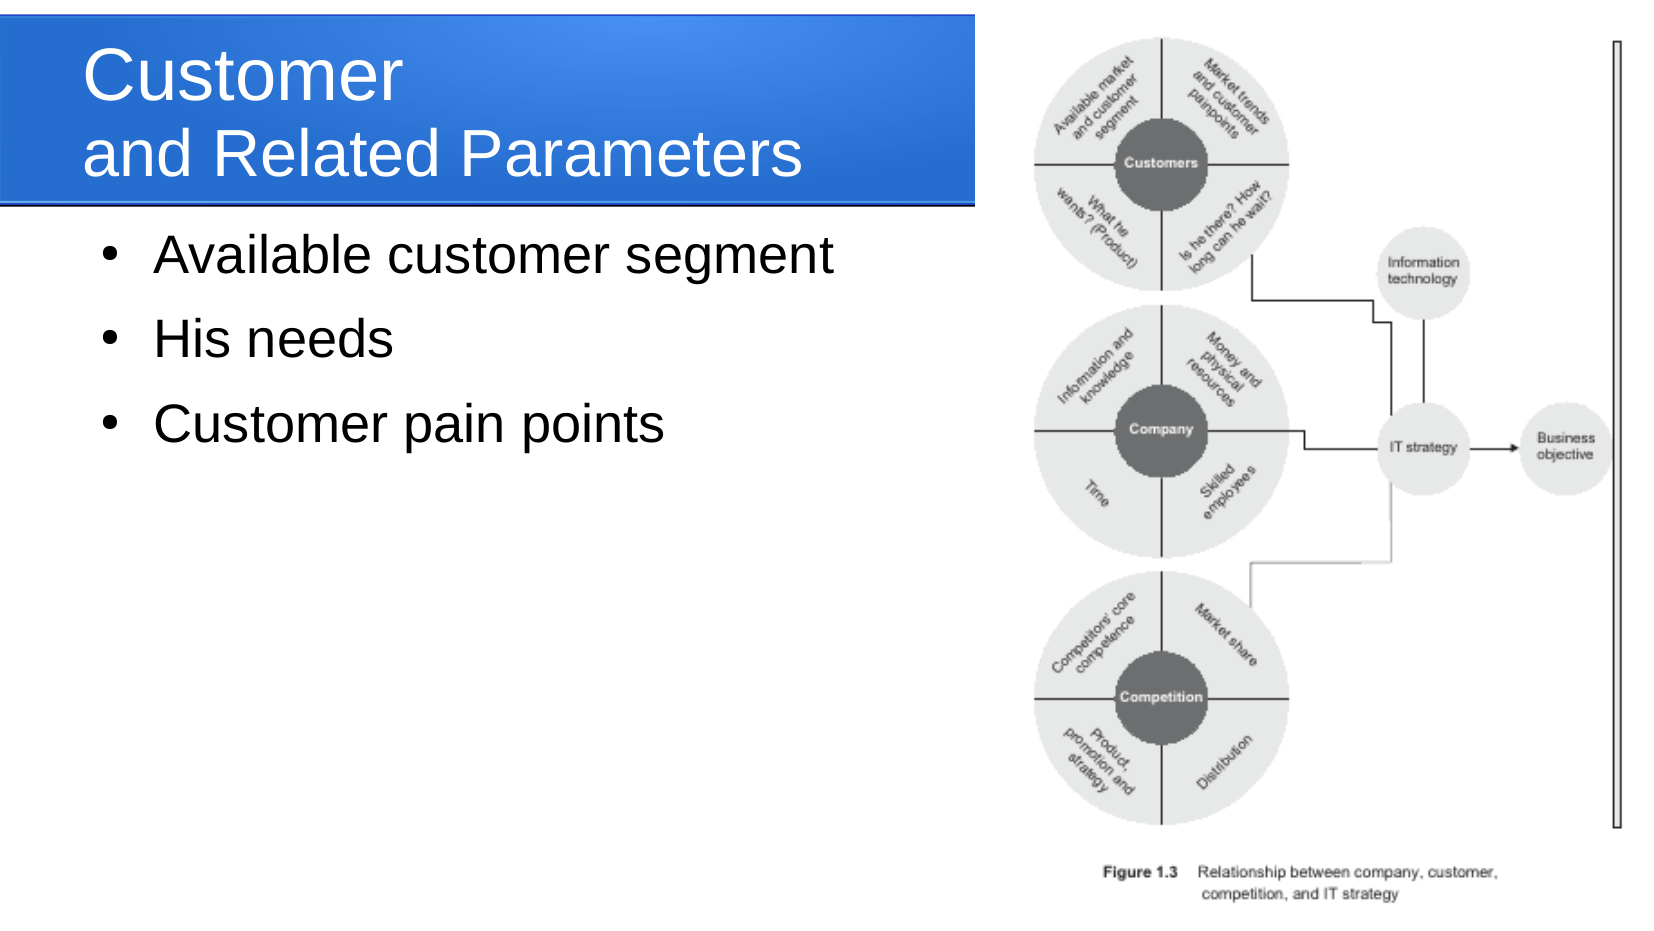

# Customer and Related Parameters
Available customer segment
His needs
Customer pain points